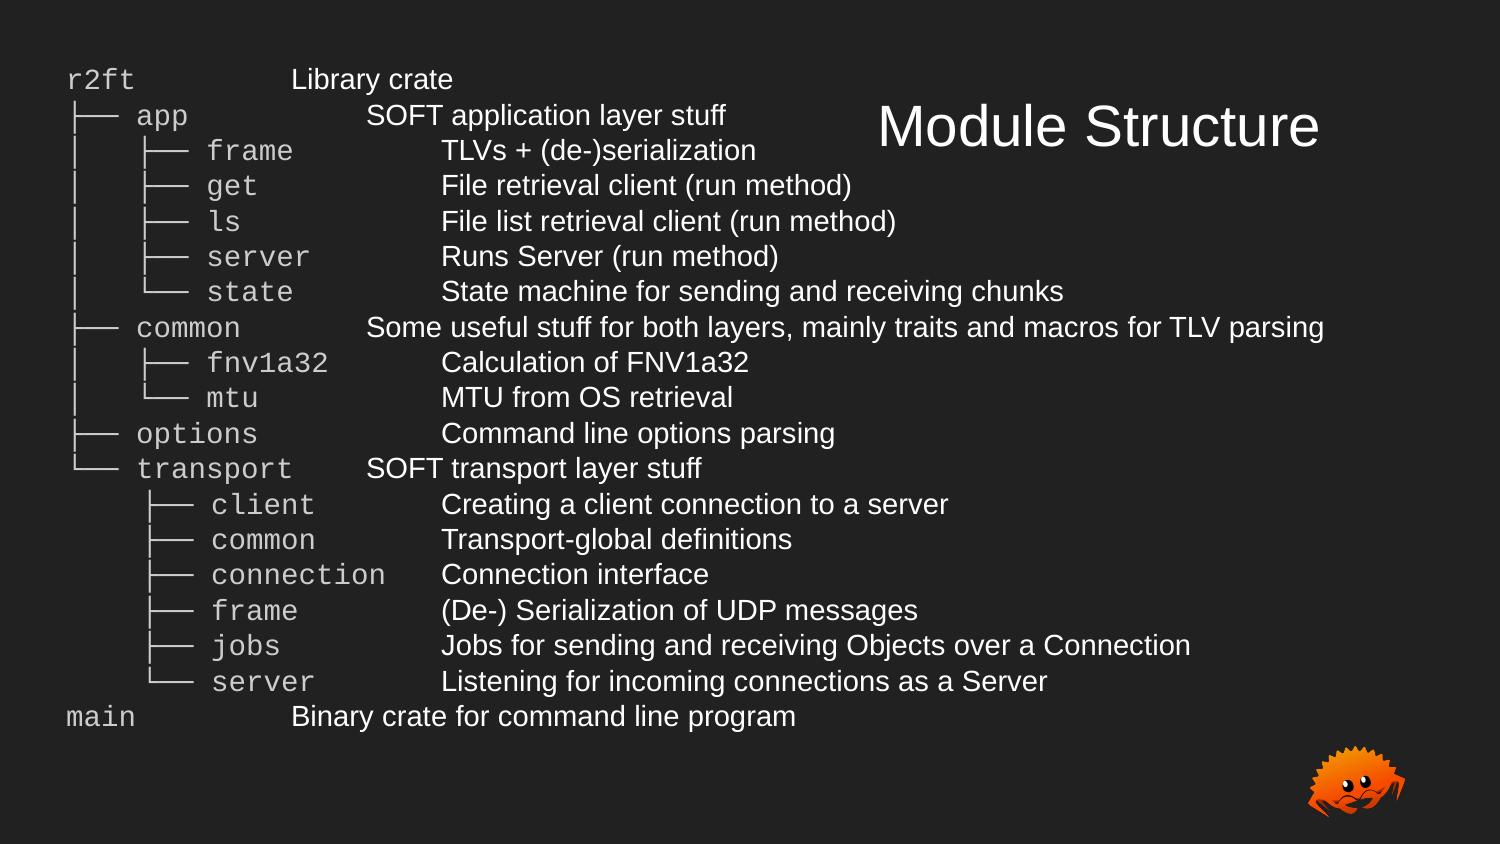

# r2ft			Library crate
├── app			SOFT application layer stuff
│ ├── frame		TLVs + (de-)serialization
│ ├── get			File retrieval client (run method)
│ ├── ls			File list retrieval client (run method)
│ ├── server		Runs Server (run method)
│ └── state		State machine for sending and receiving chunks
├── common		Some useful stuff for both layers, mainly traits and macros for TLV parsing
│ ├── fnv1a32		Calculation of FNV1a32
│ └── mtu			MTU from OS retrieval
├── options			Command line options parsing
└── transport	SOFT transport layer stuff
	├── client		Creating a client connection to a server
	├── common		Transport-global definitions
	├── connection	Connection interface
	├── frame	 	(De-) Serialization of UDP messages
	├── jobs			Jobs for sending and receiving Objects over a Connection
	└── server		Listening for incoming connections as a Server
main			Binary crate for command line program
Module Structure